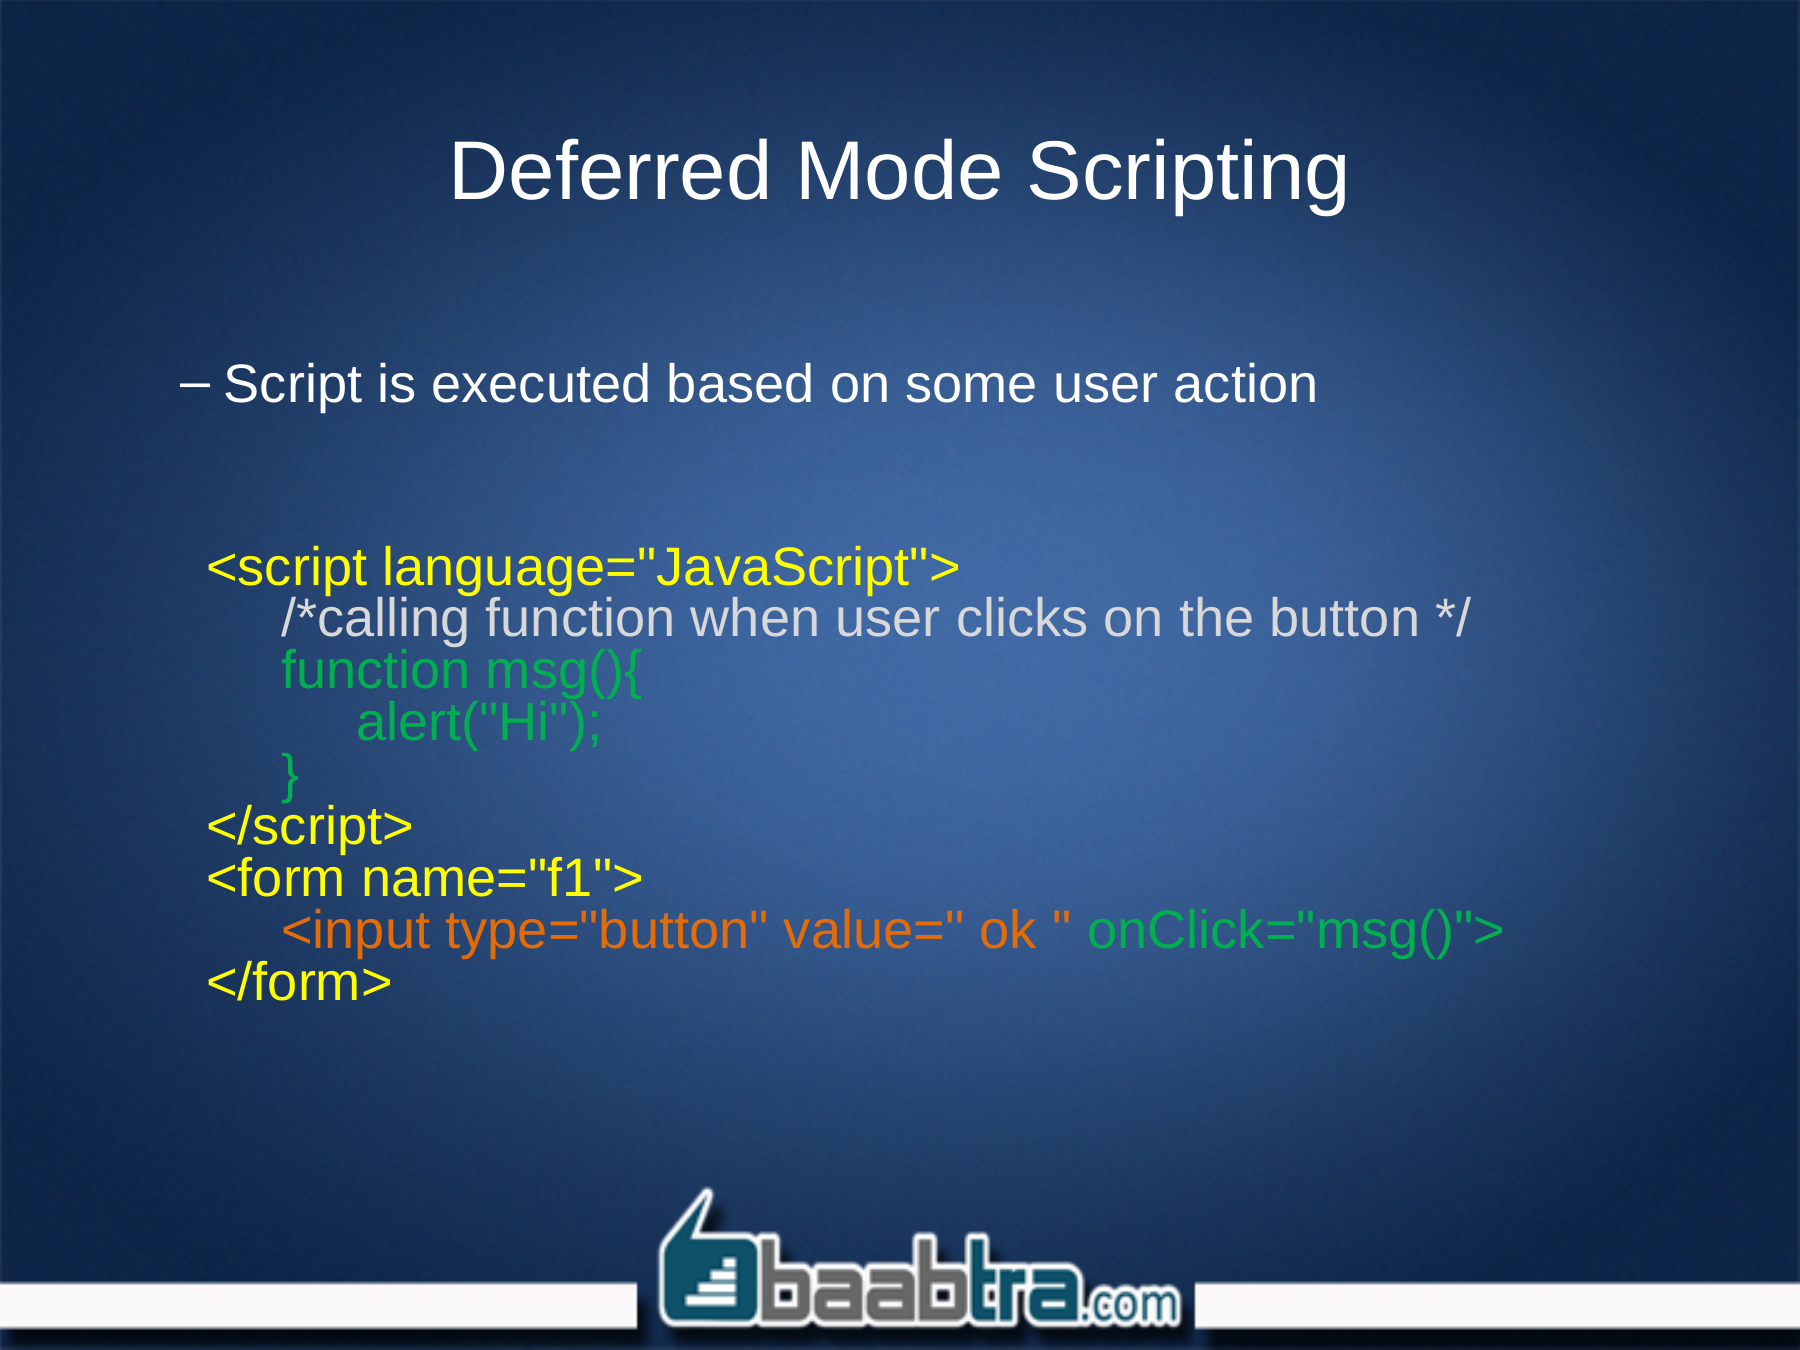

# Deferred Mode Scripting
Script is executed based on some user action
<script language="JavaScript">
	/*calling function when user clicks on the button */
 	function msg(){
		alert("Hi");
	}
</script>
<form name="f1">
	<input type="button" value=" ok " onClick="msg()">
</form>